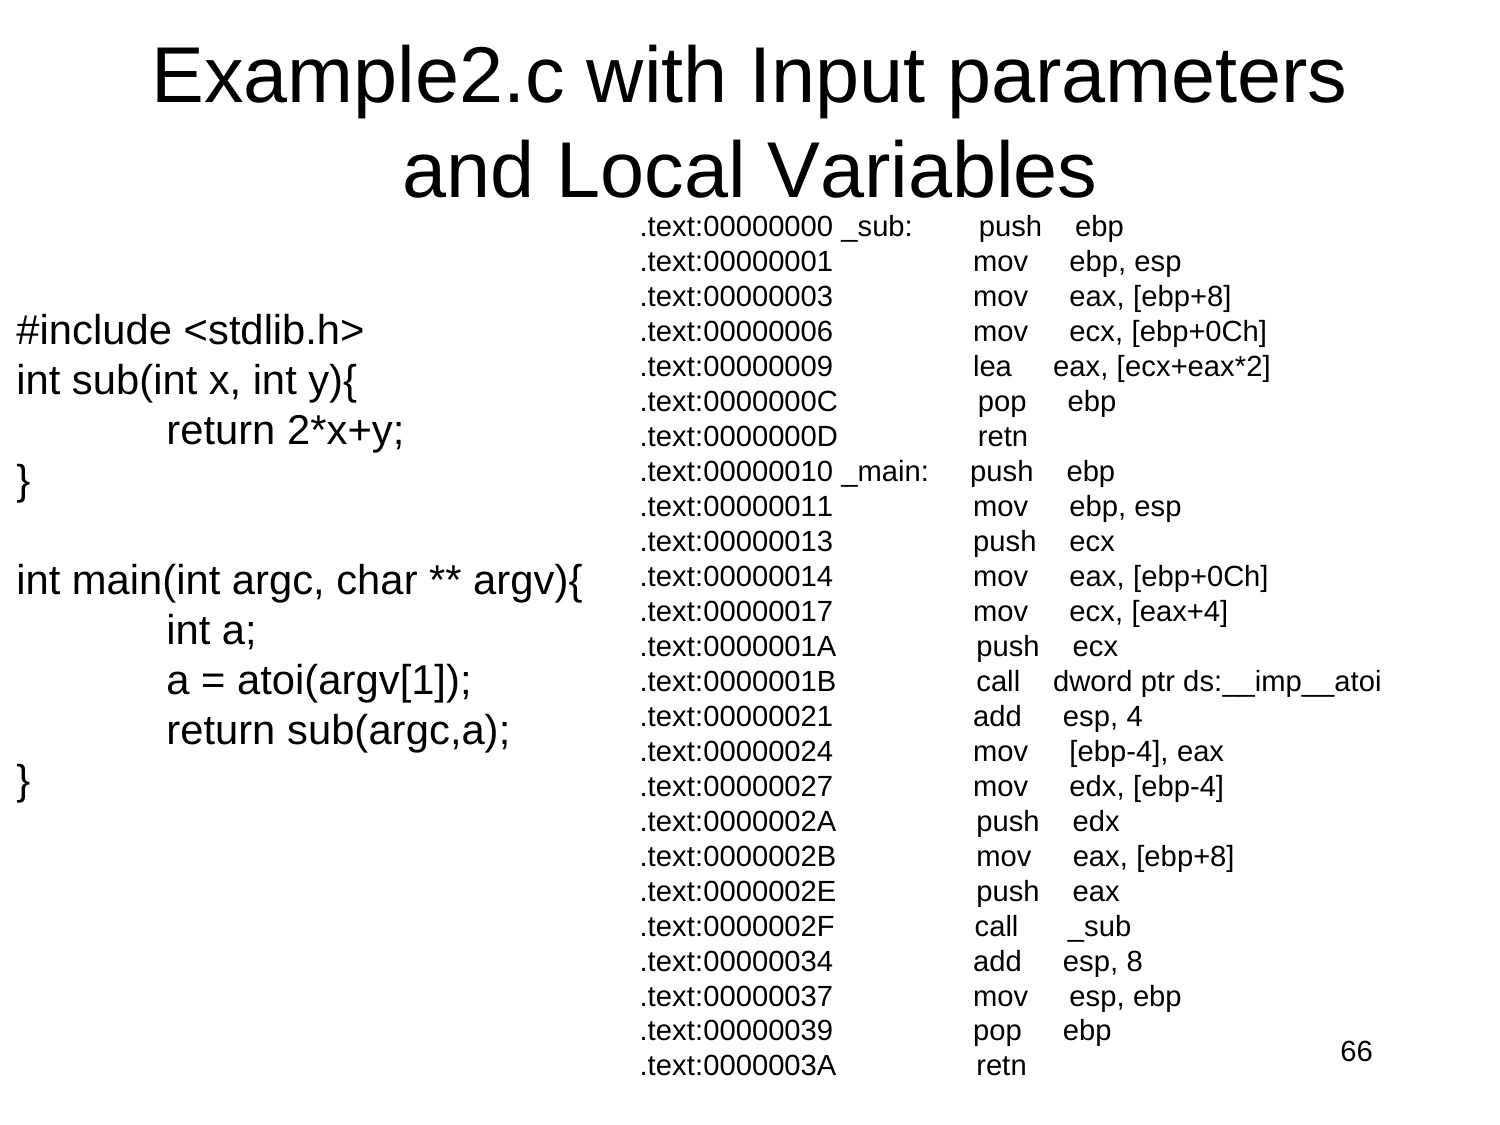

# Example2.c with Input parameters and Local Variables
.text:00000000 _sub: push ebp
.text:00000001 mov ebp, esp
.text:00000003 mov eax, [ebp+8]
.text:00000006 mov ecx, [ebp+0Ch]
.text:00000009 lea eax, [ecx+eax*2]
.text:0000000C pop ebp
.text:0000000D retn
.text:00000010 _main: push ebp
.text:00000011 mov ebp, esp
.text:00000013 push ecx
.text:00000014 mov eax, [ebp+0Ch]
.text:00000017 mov ecx, [eax+4]
.text:0000001A push ecx
.text:0000001B call dword ptr ds:__imp__atoi
.text:00000021 add esp, 4
.text:00000024 mov [ebp-4], eax
.text:00000027 mov edx, [ebp-4]
.text:0000002A push edx
.text:0000002B mov eax, [ebp+8]
.text:0000002E push eax
.text:0000002F call _sub
.text:00000034 add esp, 8
.text:00000037 mov esp, ebp
.text:00000039 pop ebp
.text:0000003A retn
#include <stdlib.h>
int sub(int x, int y){
	return 2*x+y;
}
int main(int argc, char ** argv){
	int a;
	a = atoi(argv[1]);
	return sub(argc,a);
}